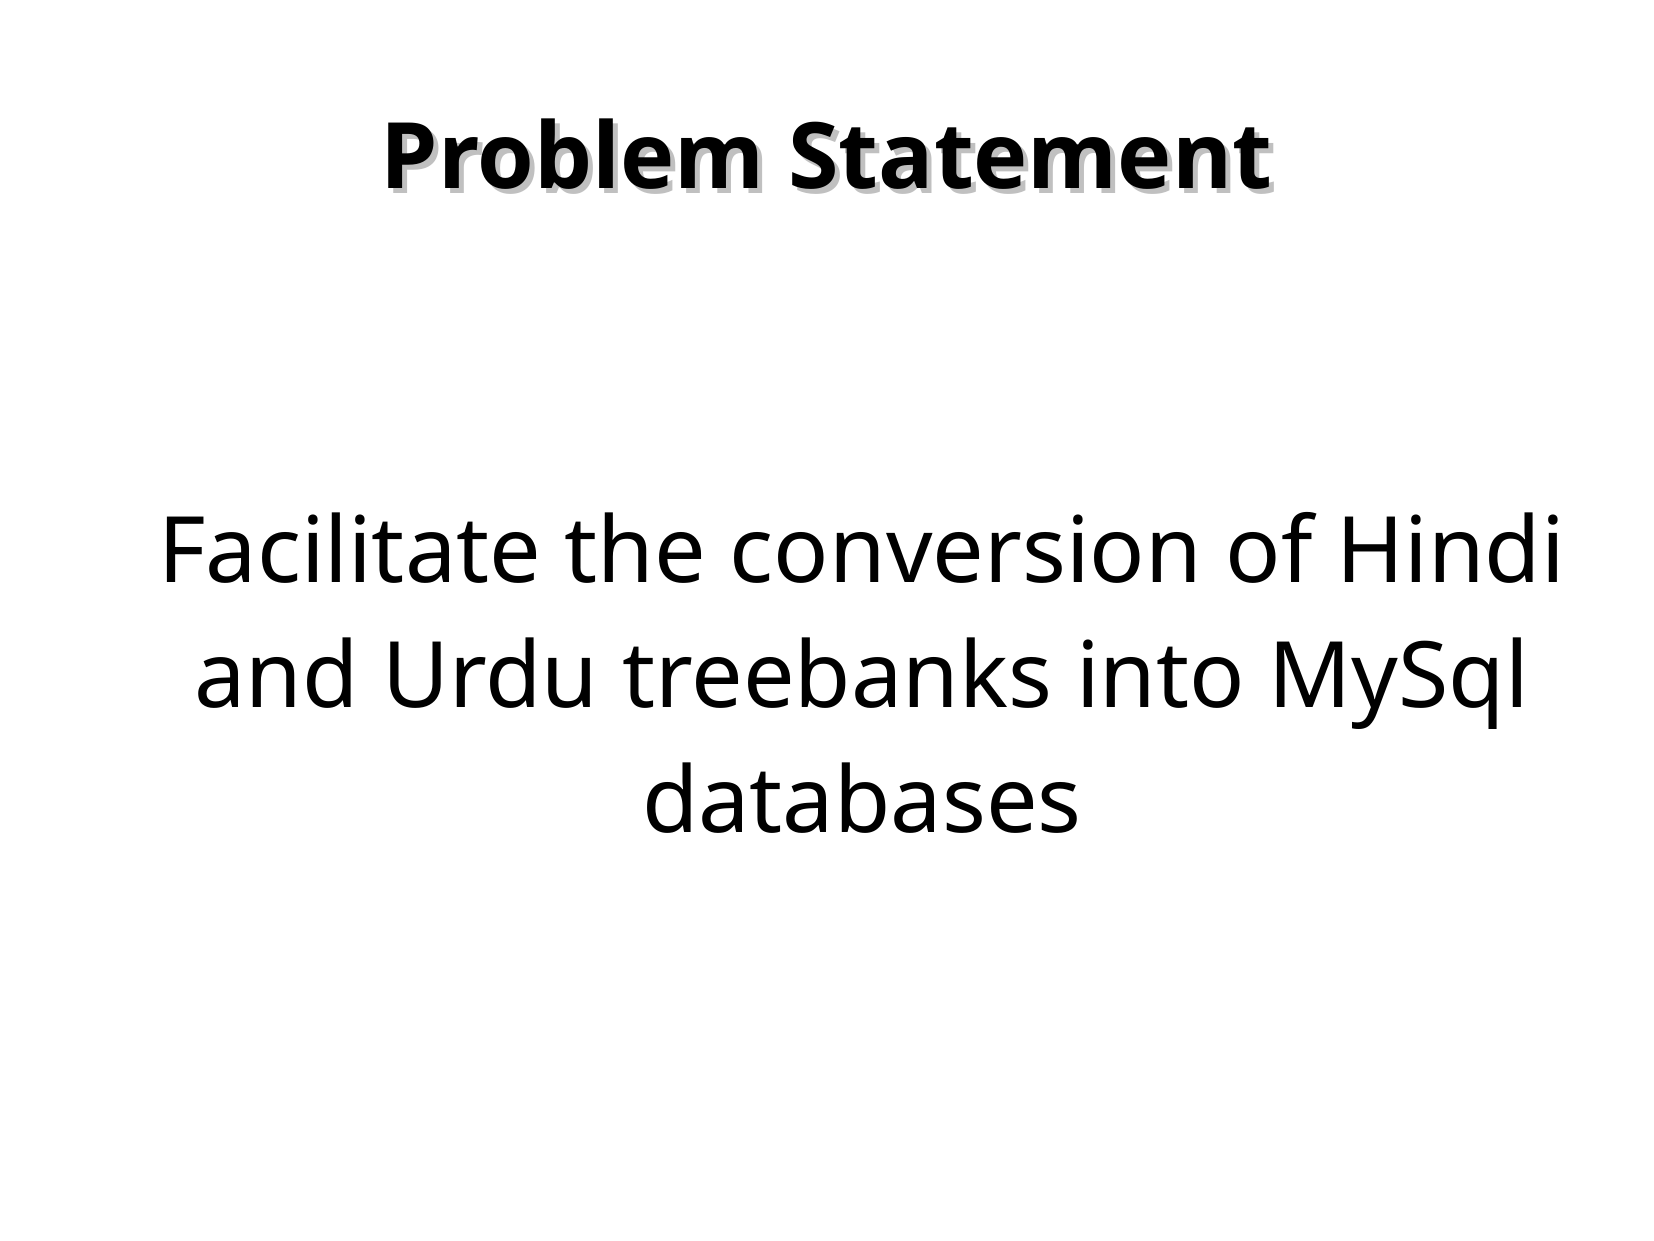

# Problem Statement
Facilitate the conversion of Hindi and Urdu treebanks into MySql databases